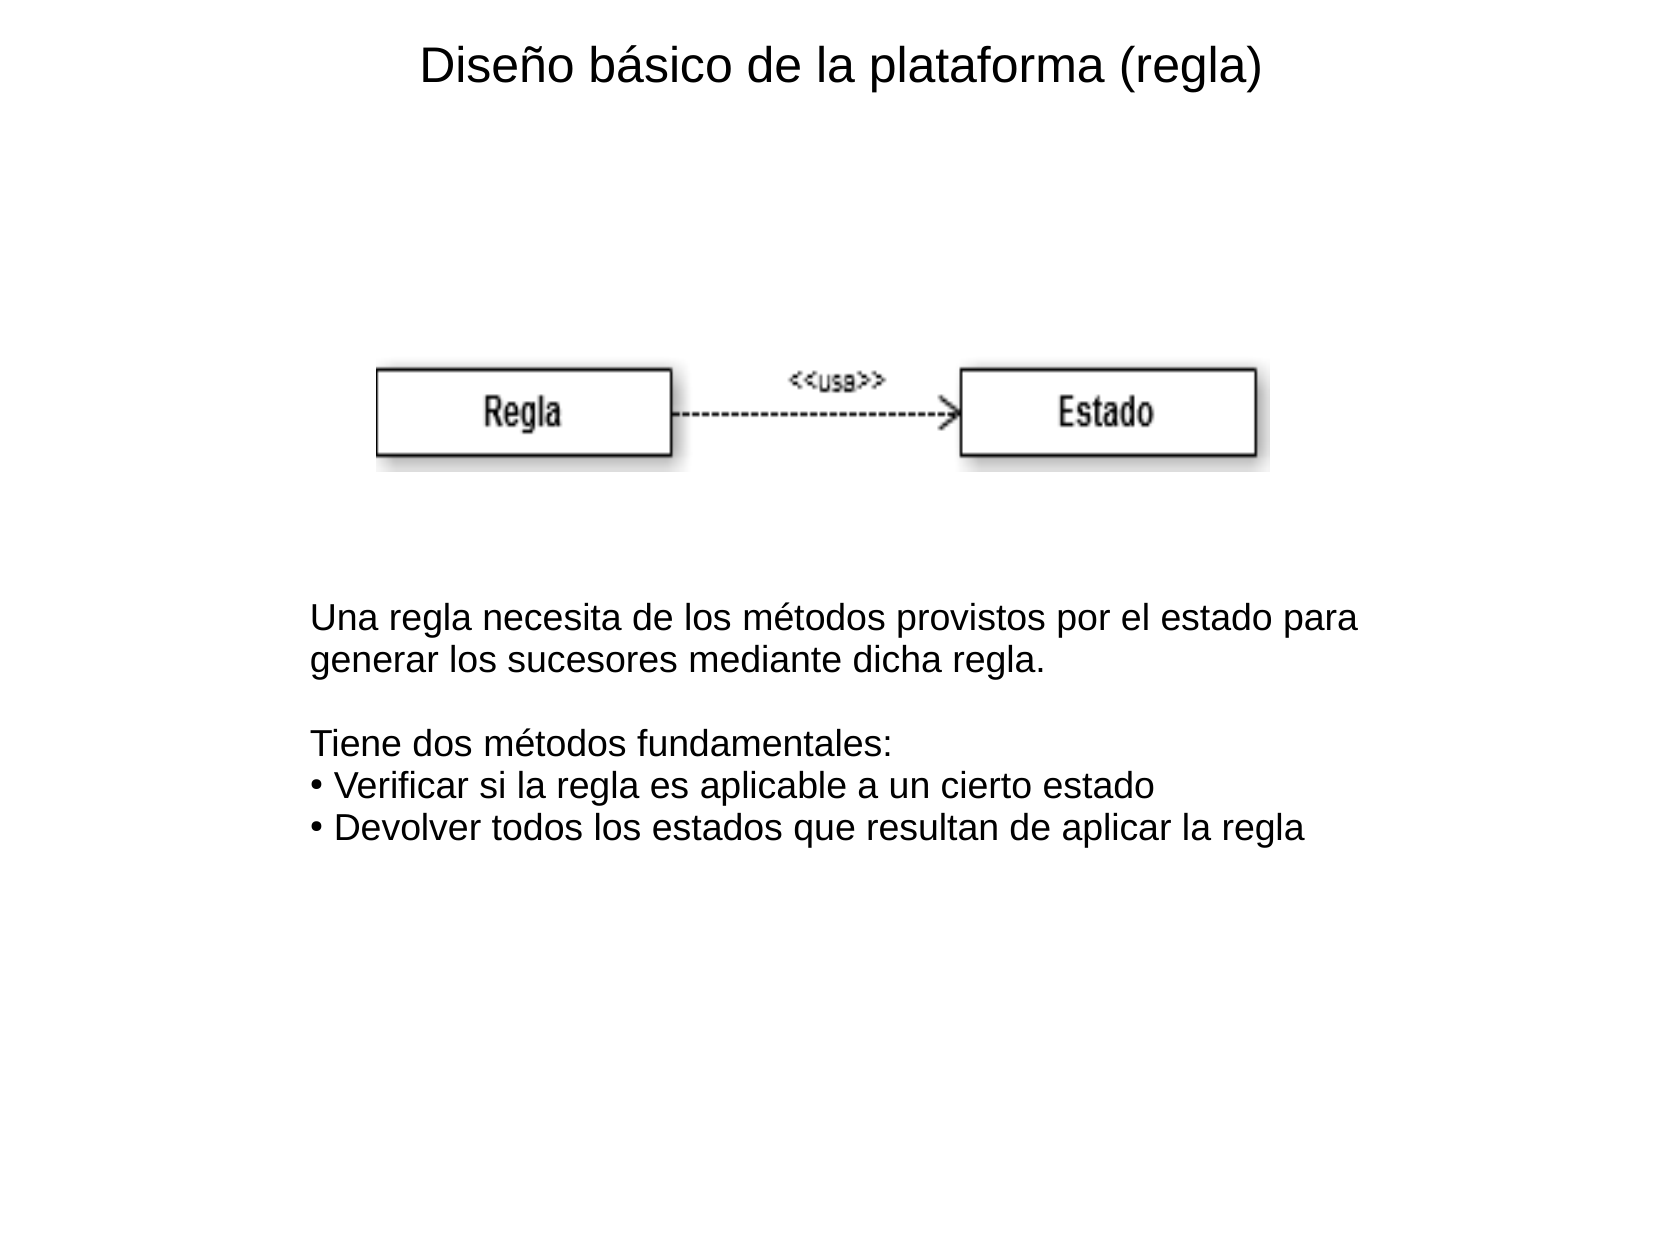

Diseño básico de la plataforma (regla)
Una regla necesita de los métodos provistos por el estado para generar los sucesores mediante dicha regla.
Tiene dos métodos fundamentales:
 Verificar si la regla es aplicable a un cierto estado
 Devolver todos los estados que resultan de aplicar la regla